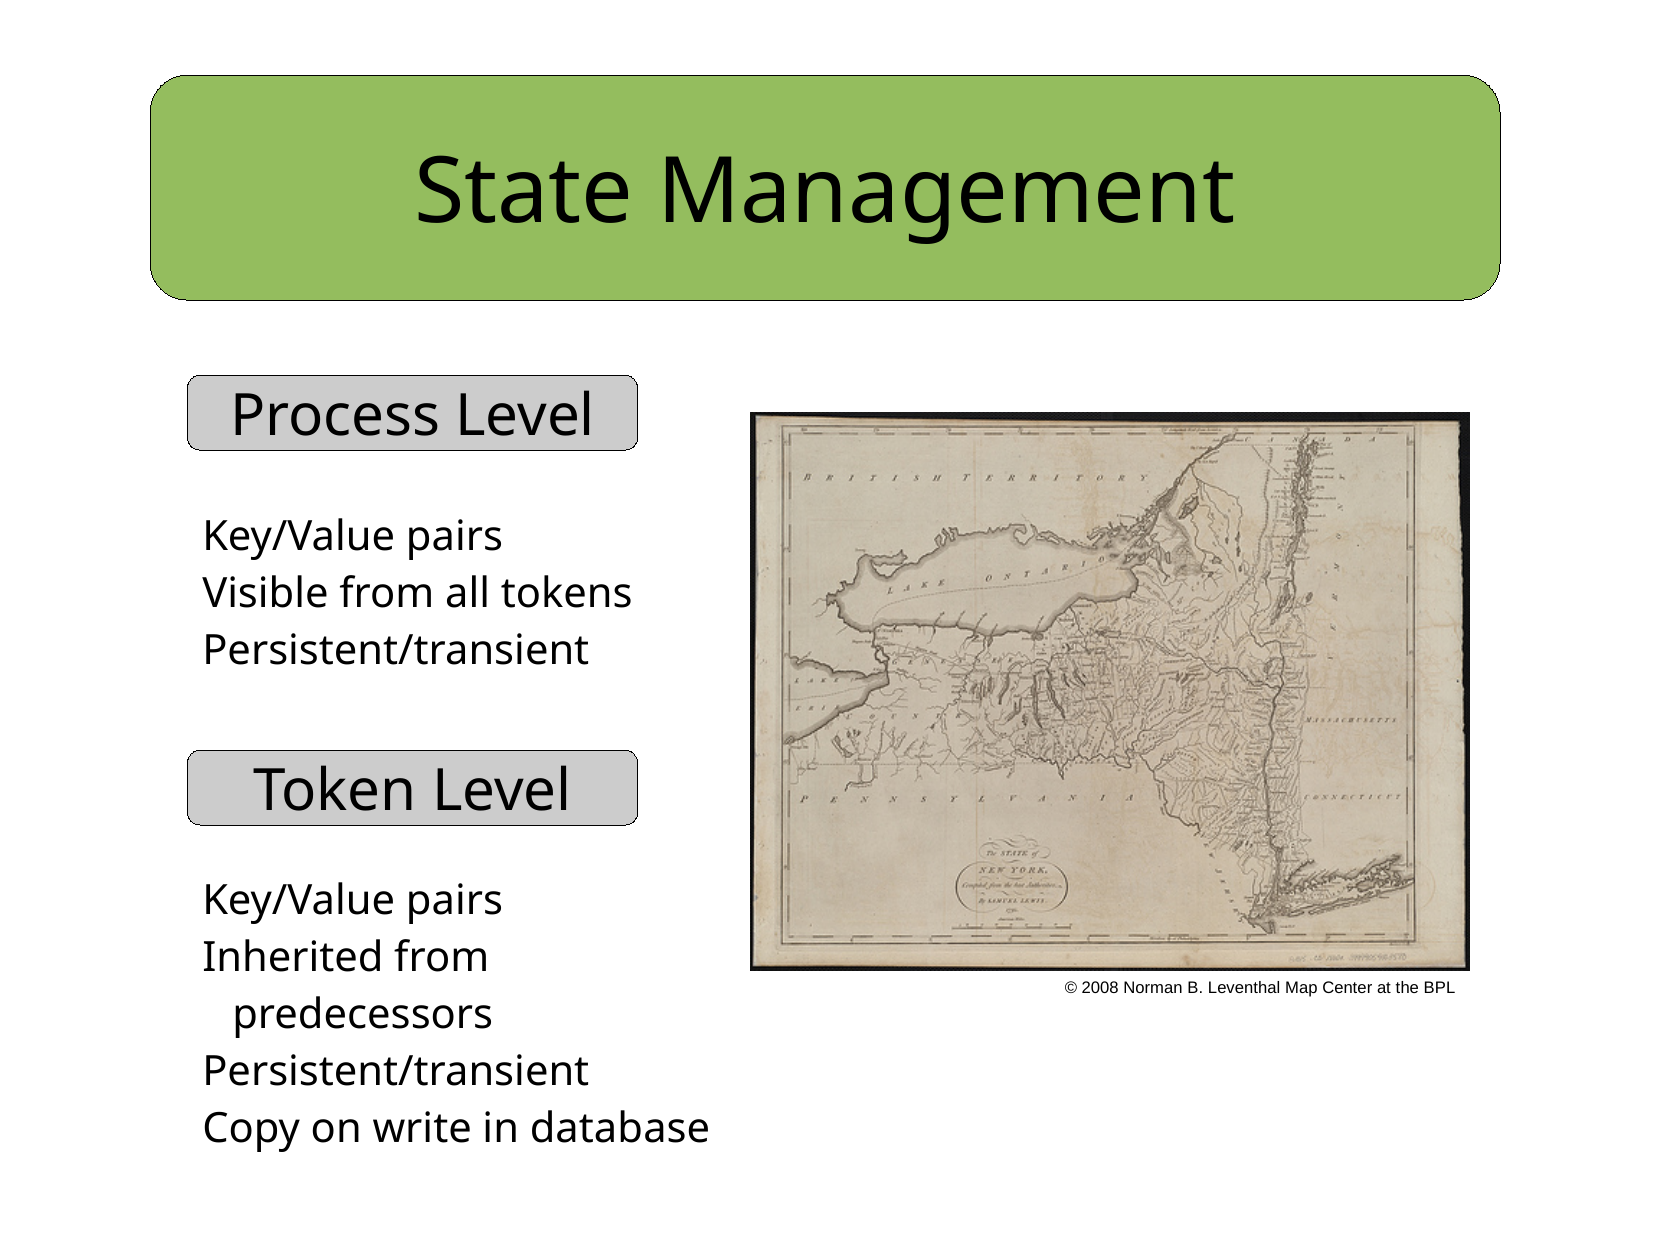

State Management
Process Level
Key/Value pairs
Visible from all tokens
Persistent/transient
Token Level
Key/Value pairs
Inherited from predecessors
Persistent/transient
Copy on write in database
© 2008 Norman B. Leventhal Map Center at the BPL